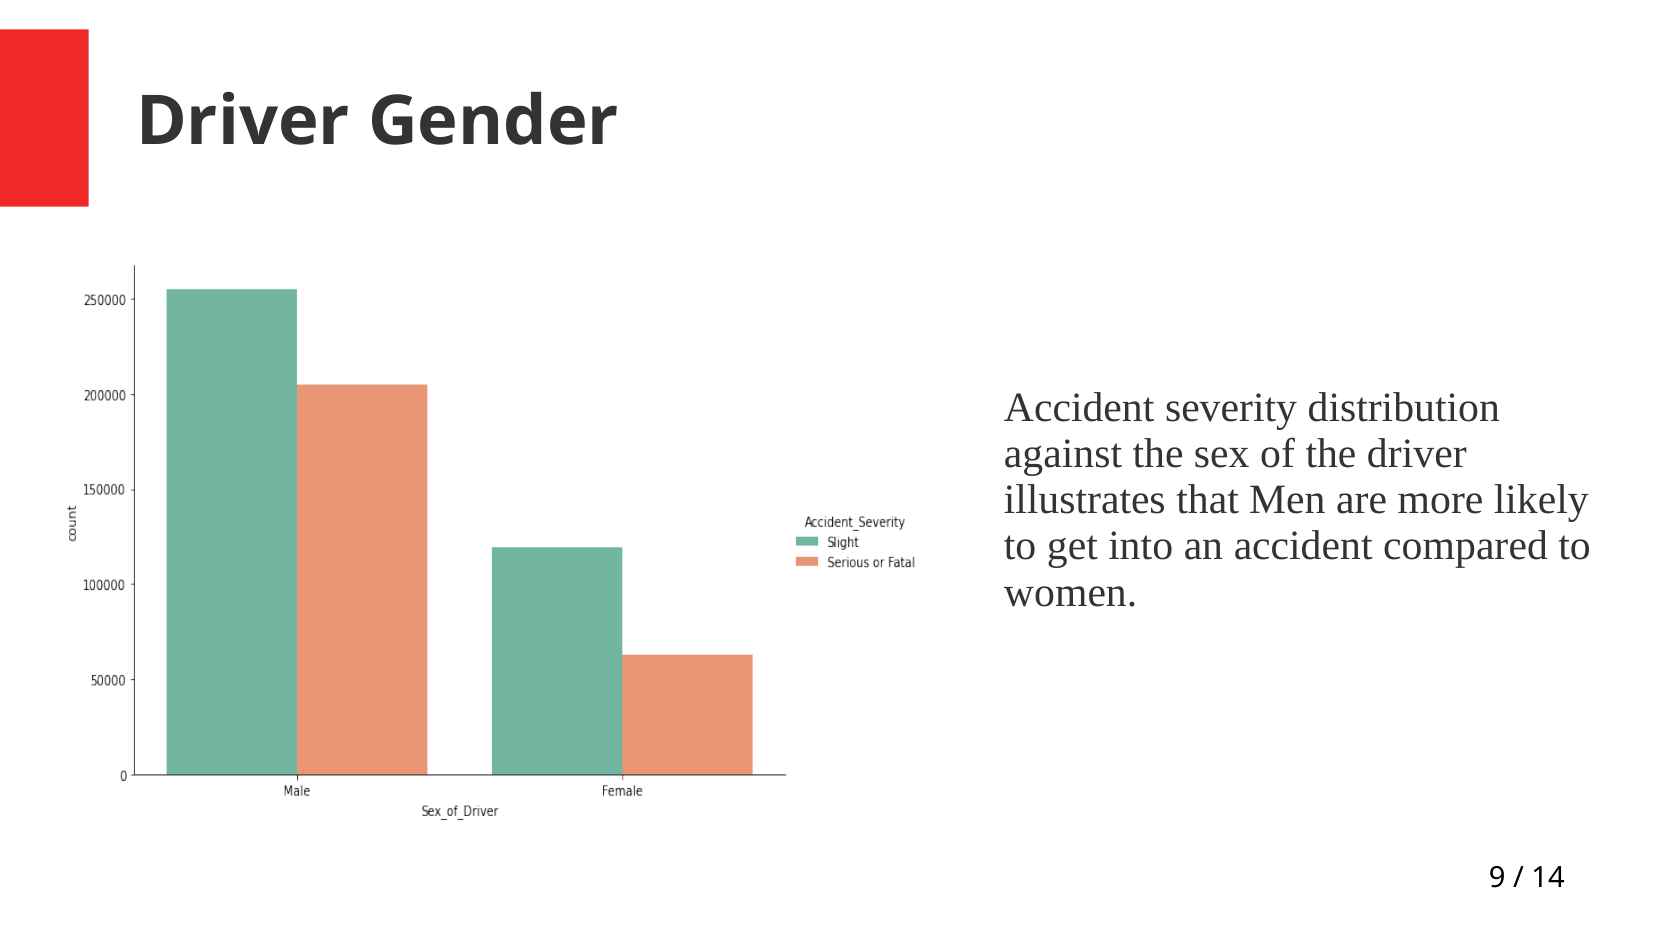

# Driver Gender
Accident severity distribution against the sex of the driver illustrates that Men are more likely to get into an accident compared to women.
9